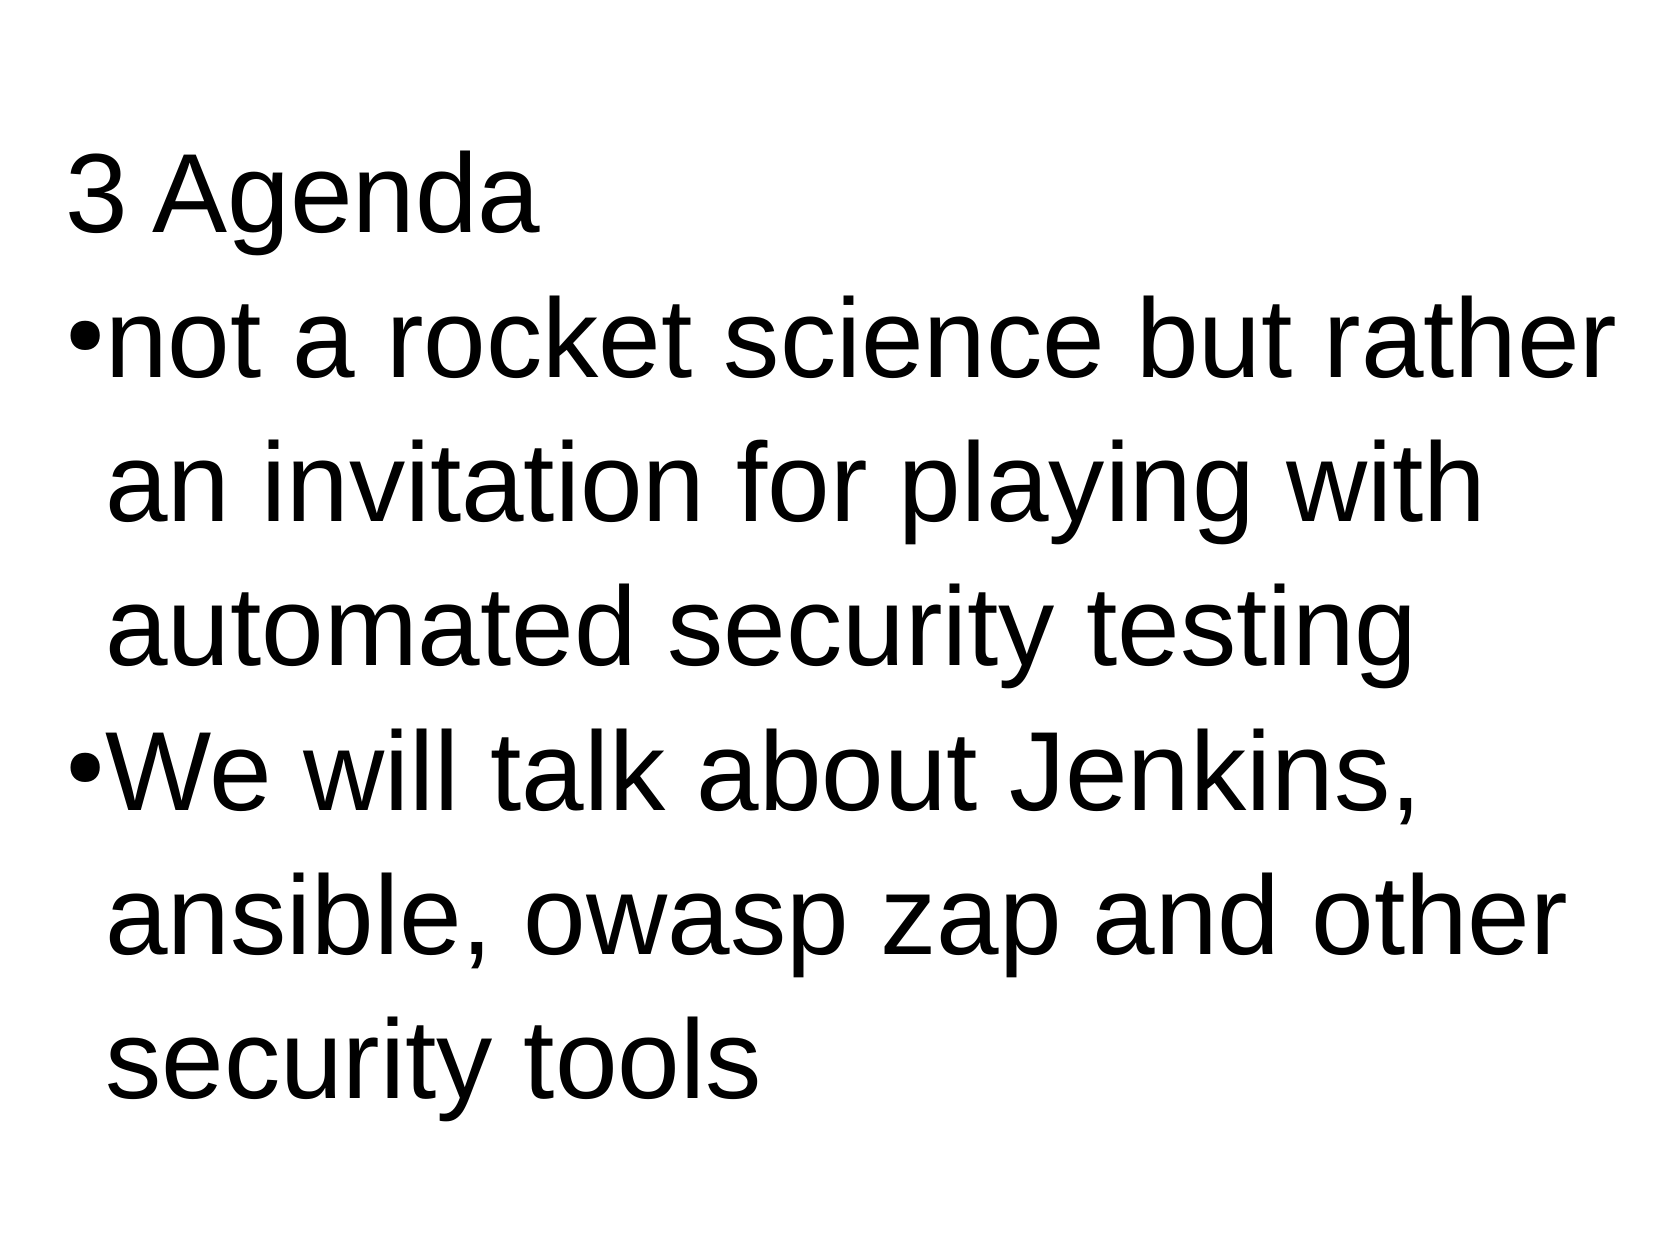

3 Agenda
not a rocket science but rather
an invitation for playing with
automated security testing
We will talk about Jenkins,
ansible, owasp zap and other
security tools